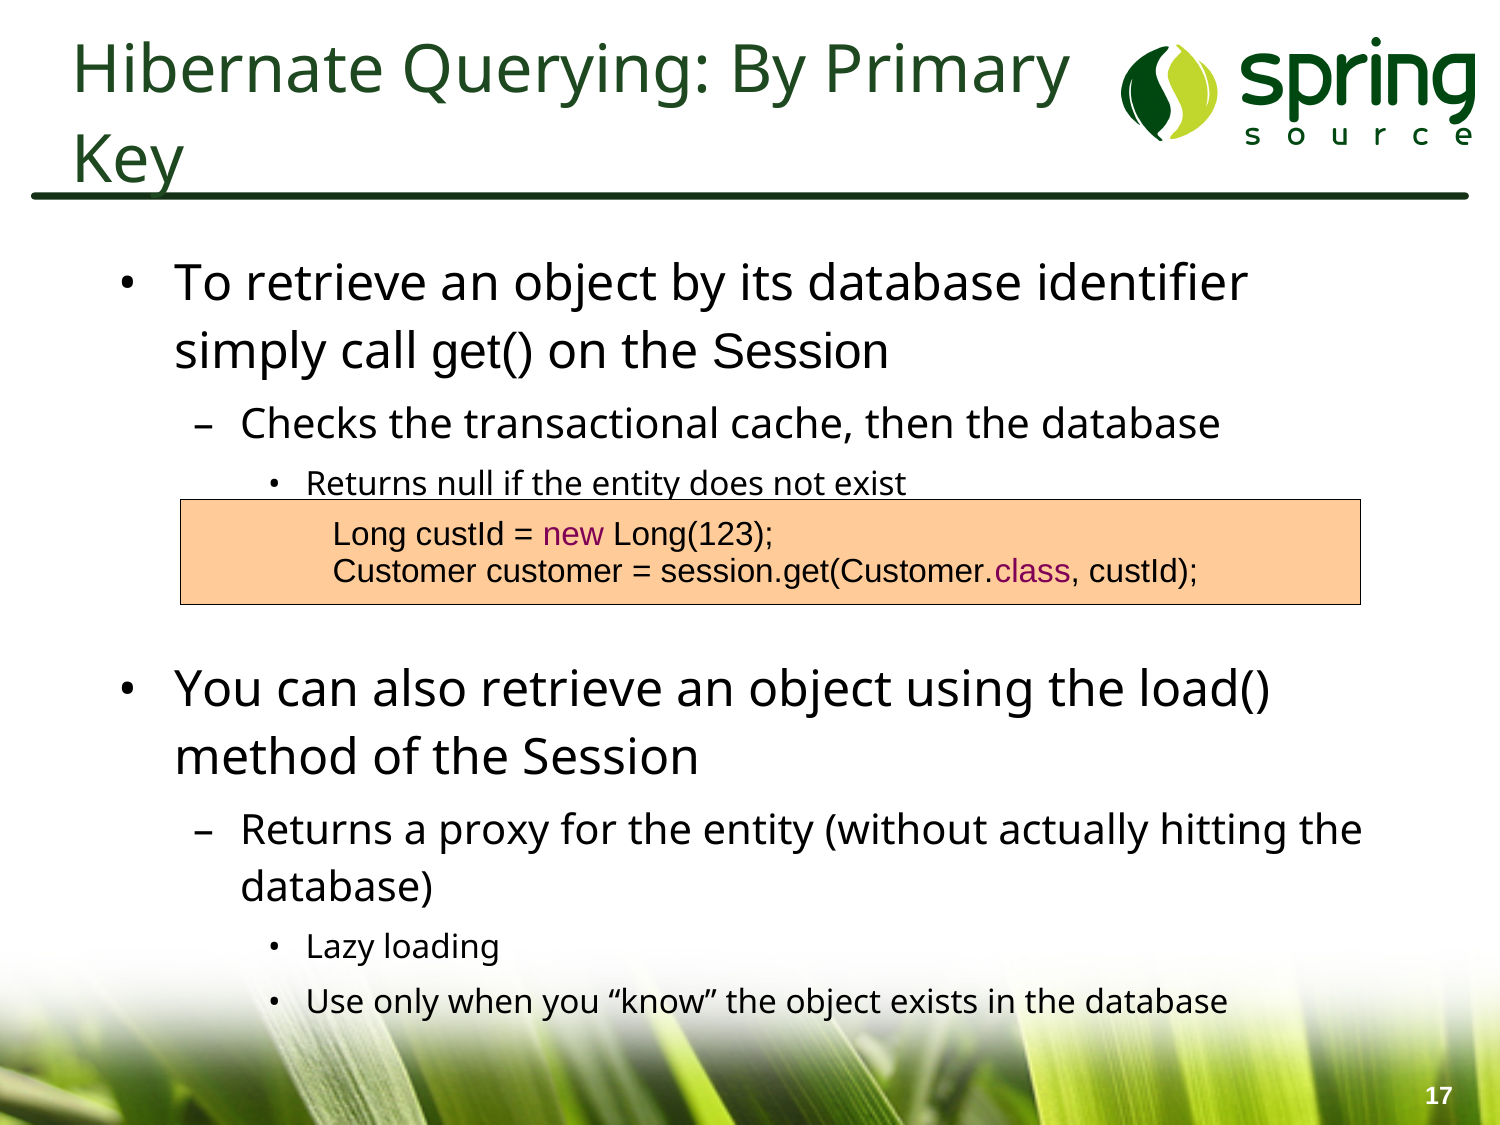

# Hibernate Querying: By Primary Key
To retrieve an object by its database identifier simply call get() on the Session
Checks the transactional cache, then the database
Returns null if the entity does not exist
You can also retrieve an object using the load() method of the Session
Returns a proxy for the entity (without actually hitting the database)
Lazy loading
Use only when you “know” the object exists in the database
Long custId = new Long(123);
Customer customer = session.get(Customer.class, custId);